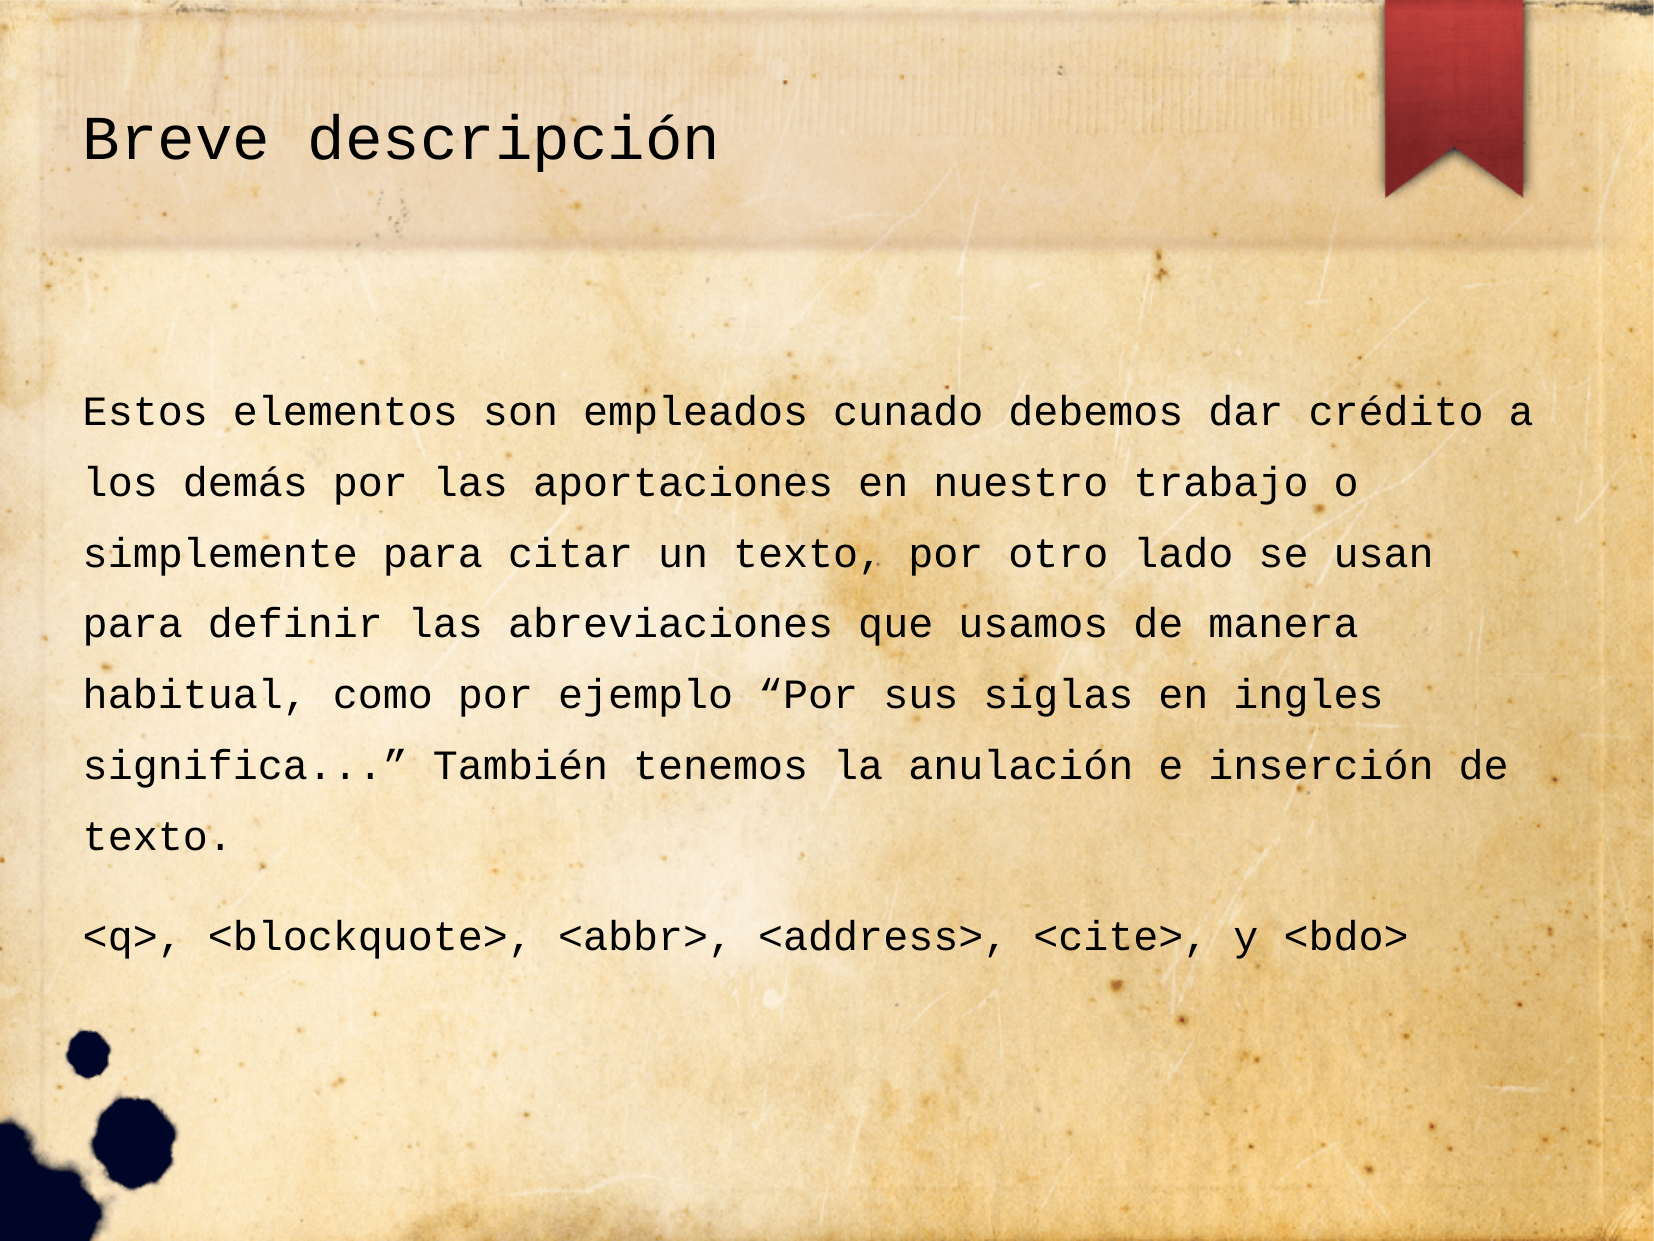

# Breve descripción
Estos elementos son empleados cunado debemos dar crédito a los demás por las aportaciones en nuestro trabajo o simplemente para citar un texto, por otro lado se usan para definir las abreviaciones que usamos de manera habitual, como por ejemplo “Por sus siglas en ingles significa...” También tenemos la anulación e inserción de texto.
<q>, <blockquote>, <abbr>, <address>, <cite>, y <bdo>